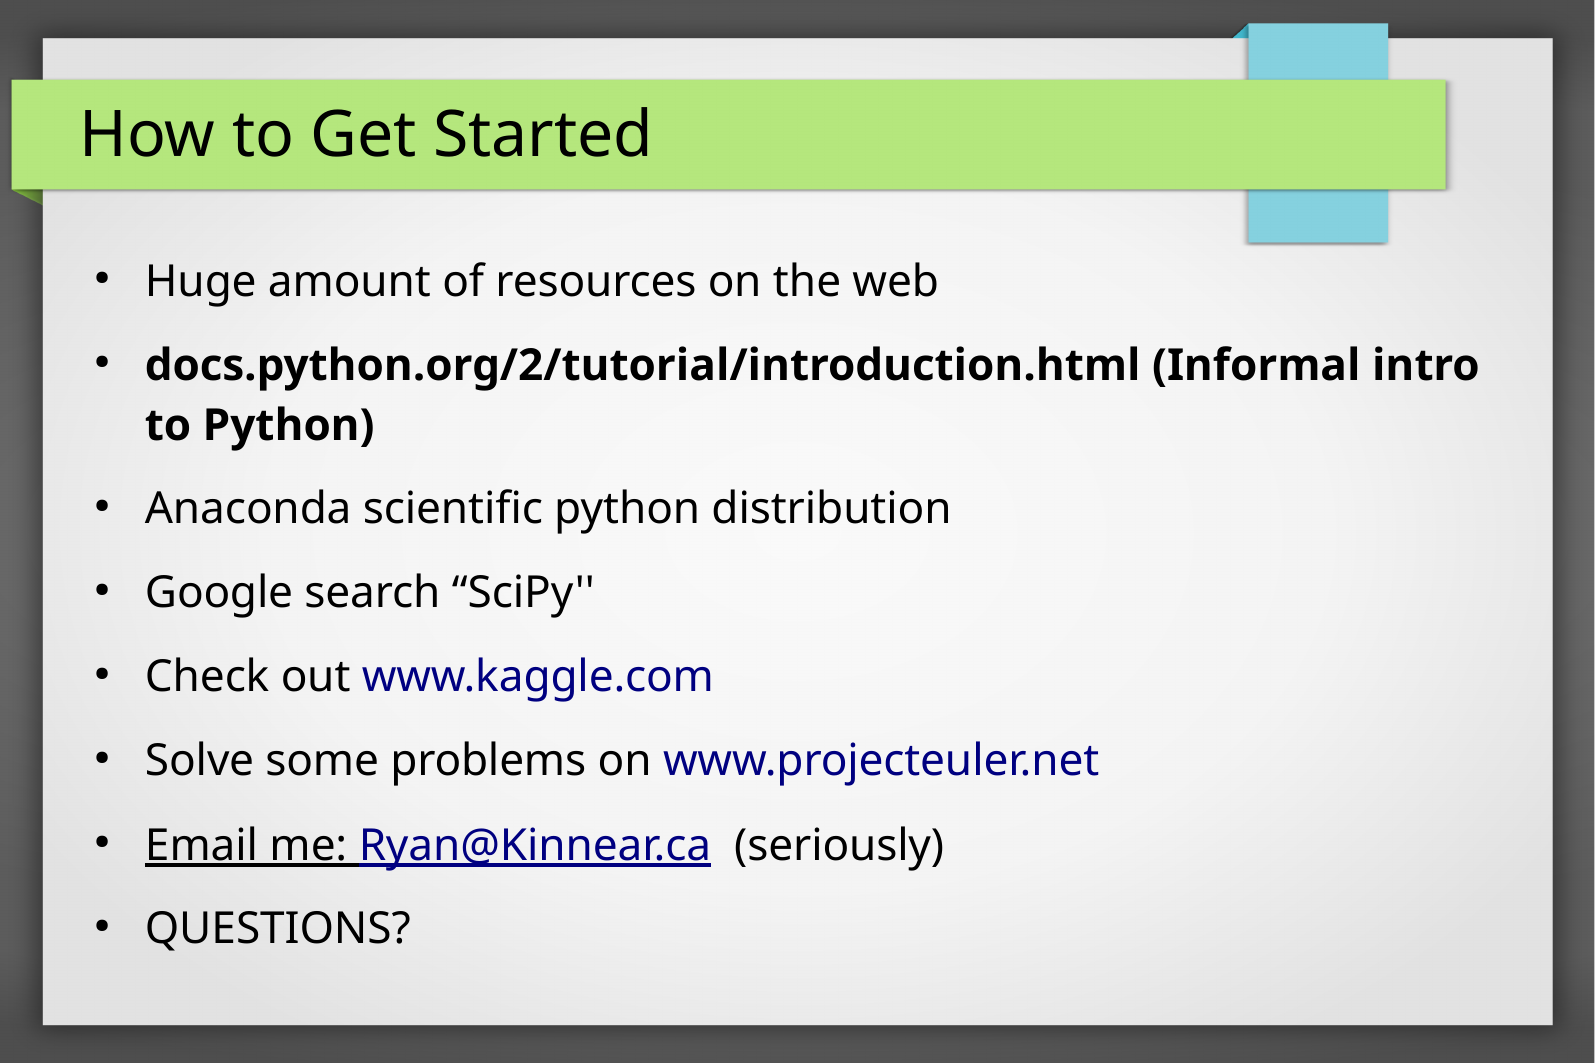

# How to Get Started
Huge amount of resources on the web
docs.python.org/2/tutorial/introduction.html (Informal intro to Python)
Anaconda scientific python distribution
Google search “SciPy''
Check out www.kaggle.com
Solve some problems on www.projecteuler.net
Email me: Ryan@Kinnear.ca (seriously)
QUESTIONS?